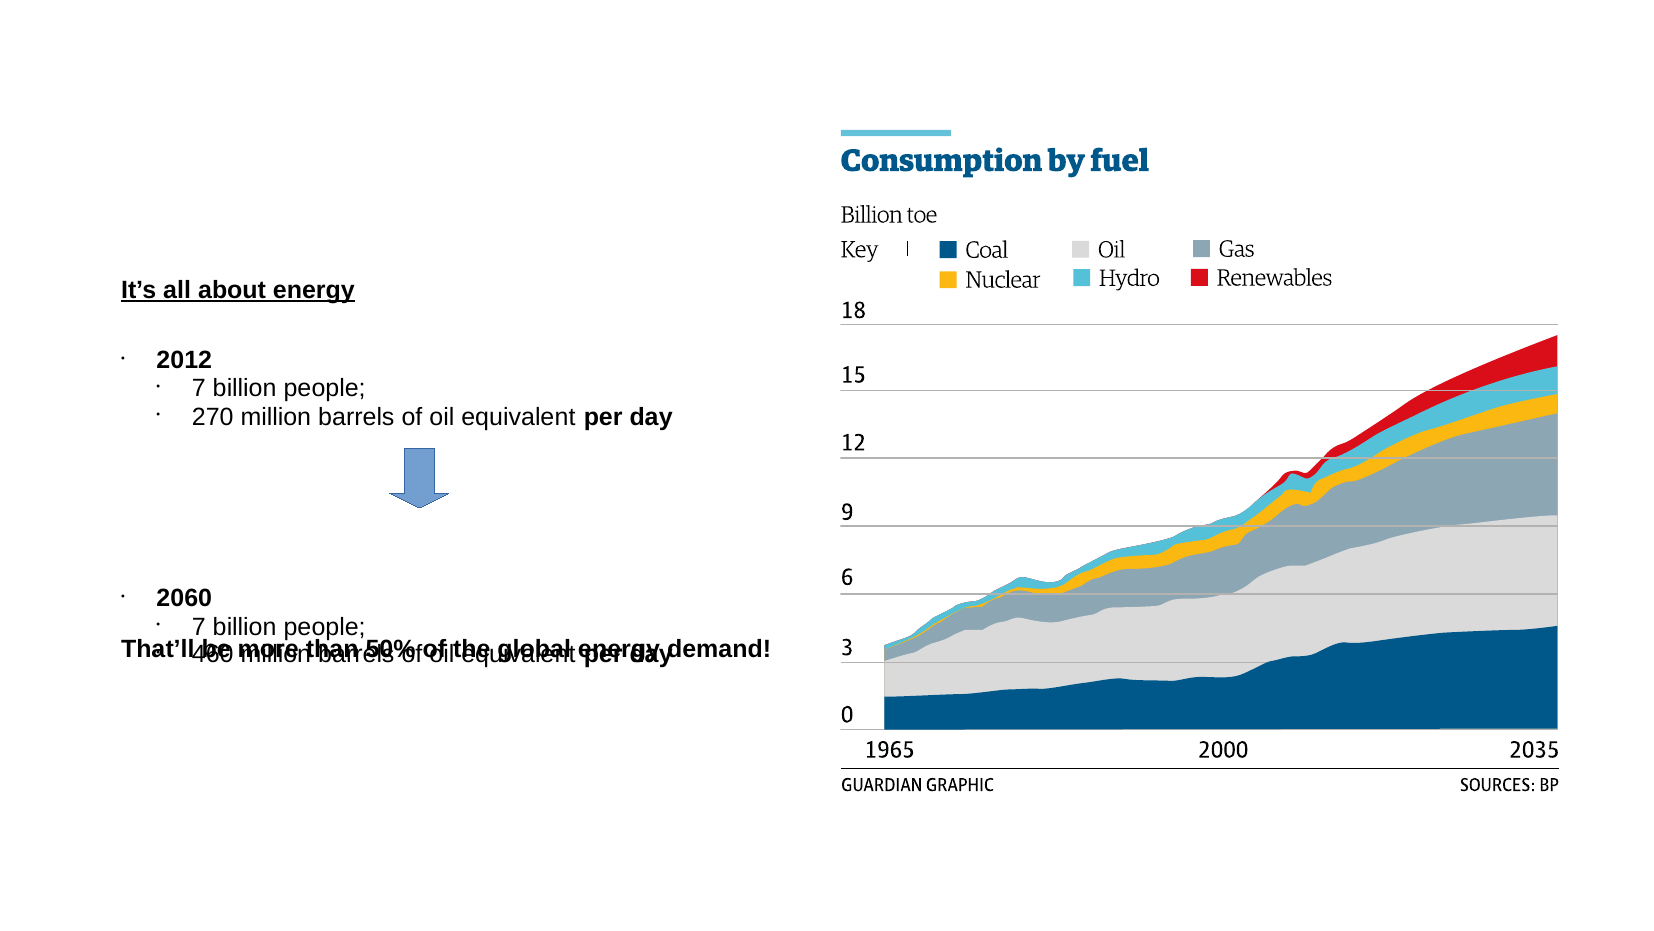

It’s all about energy
2012
7 billion people;
270 million barrels of oil equivalent per day
2060
7 billion people;
460 million barrels of oil equivalent per day
That’ll be more than 50% of the global energy demand!